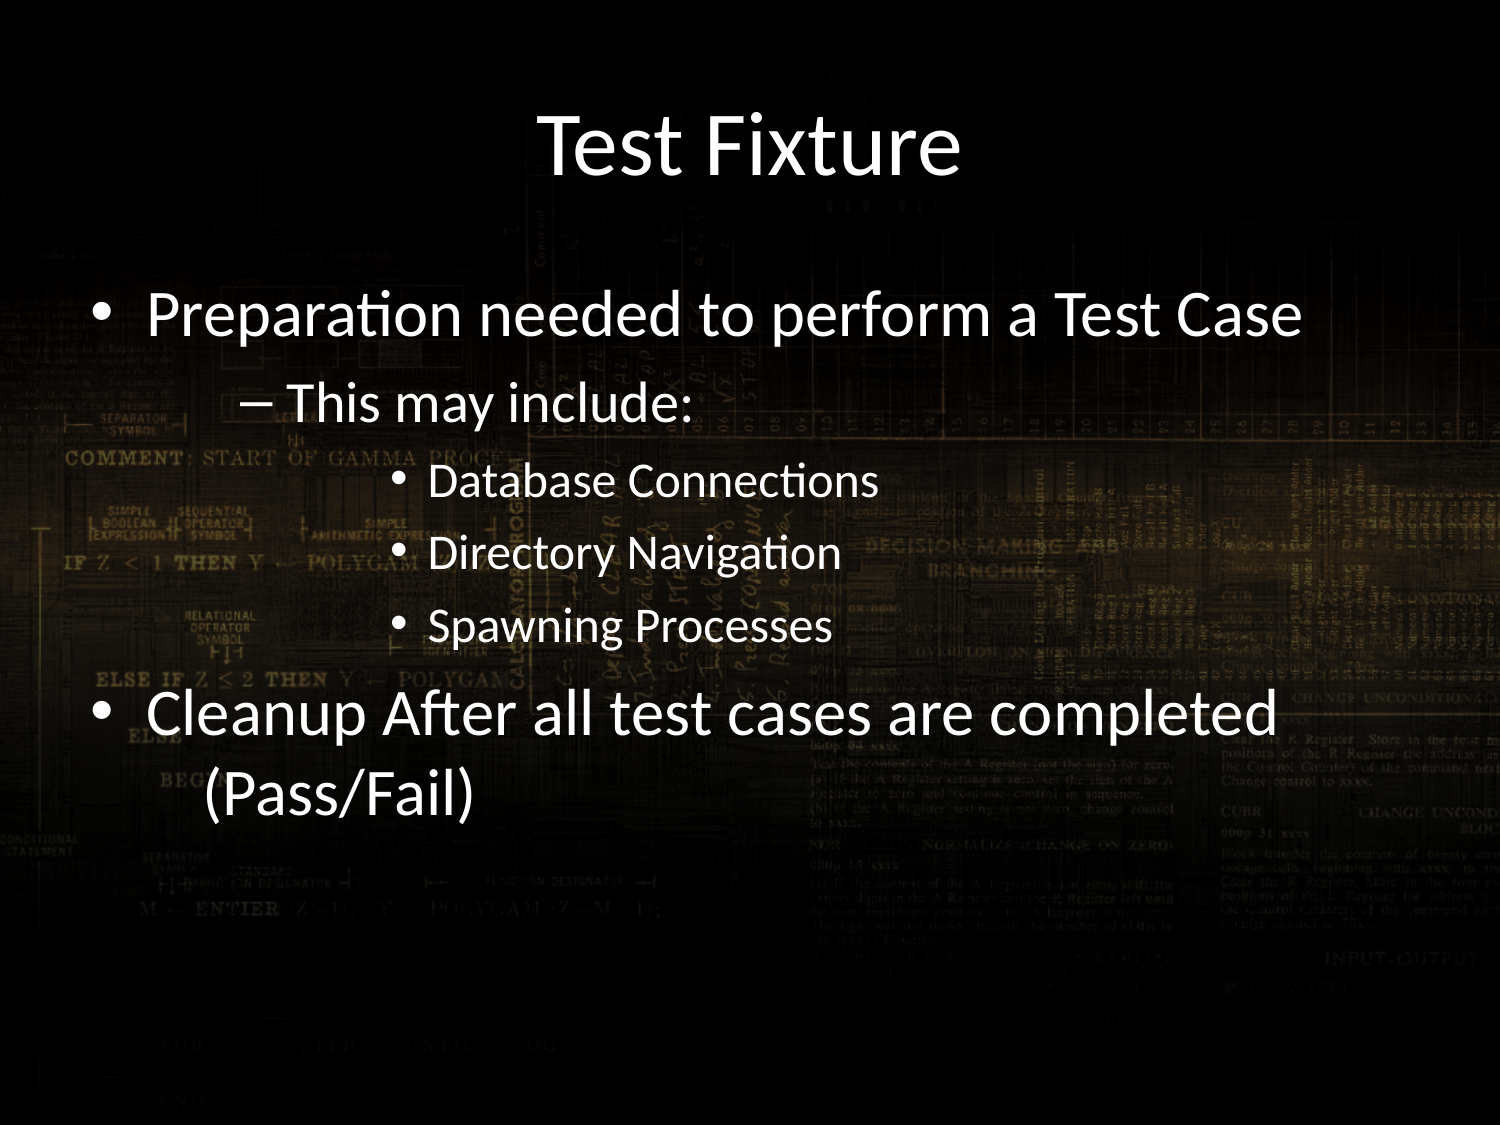

# Test Fixture
Preparation needed to perform a Test Case
This may include:
Database Connections
Directory Navigation
Spawning Processes
Cleanup After all test cases are completed (Pass/Fail)